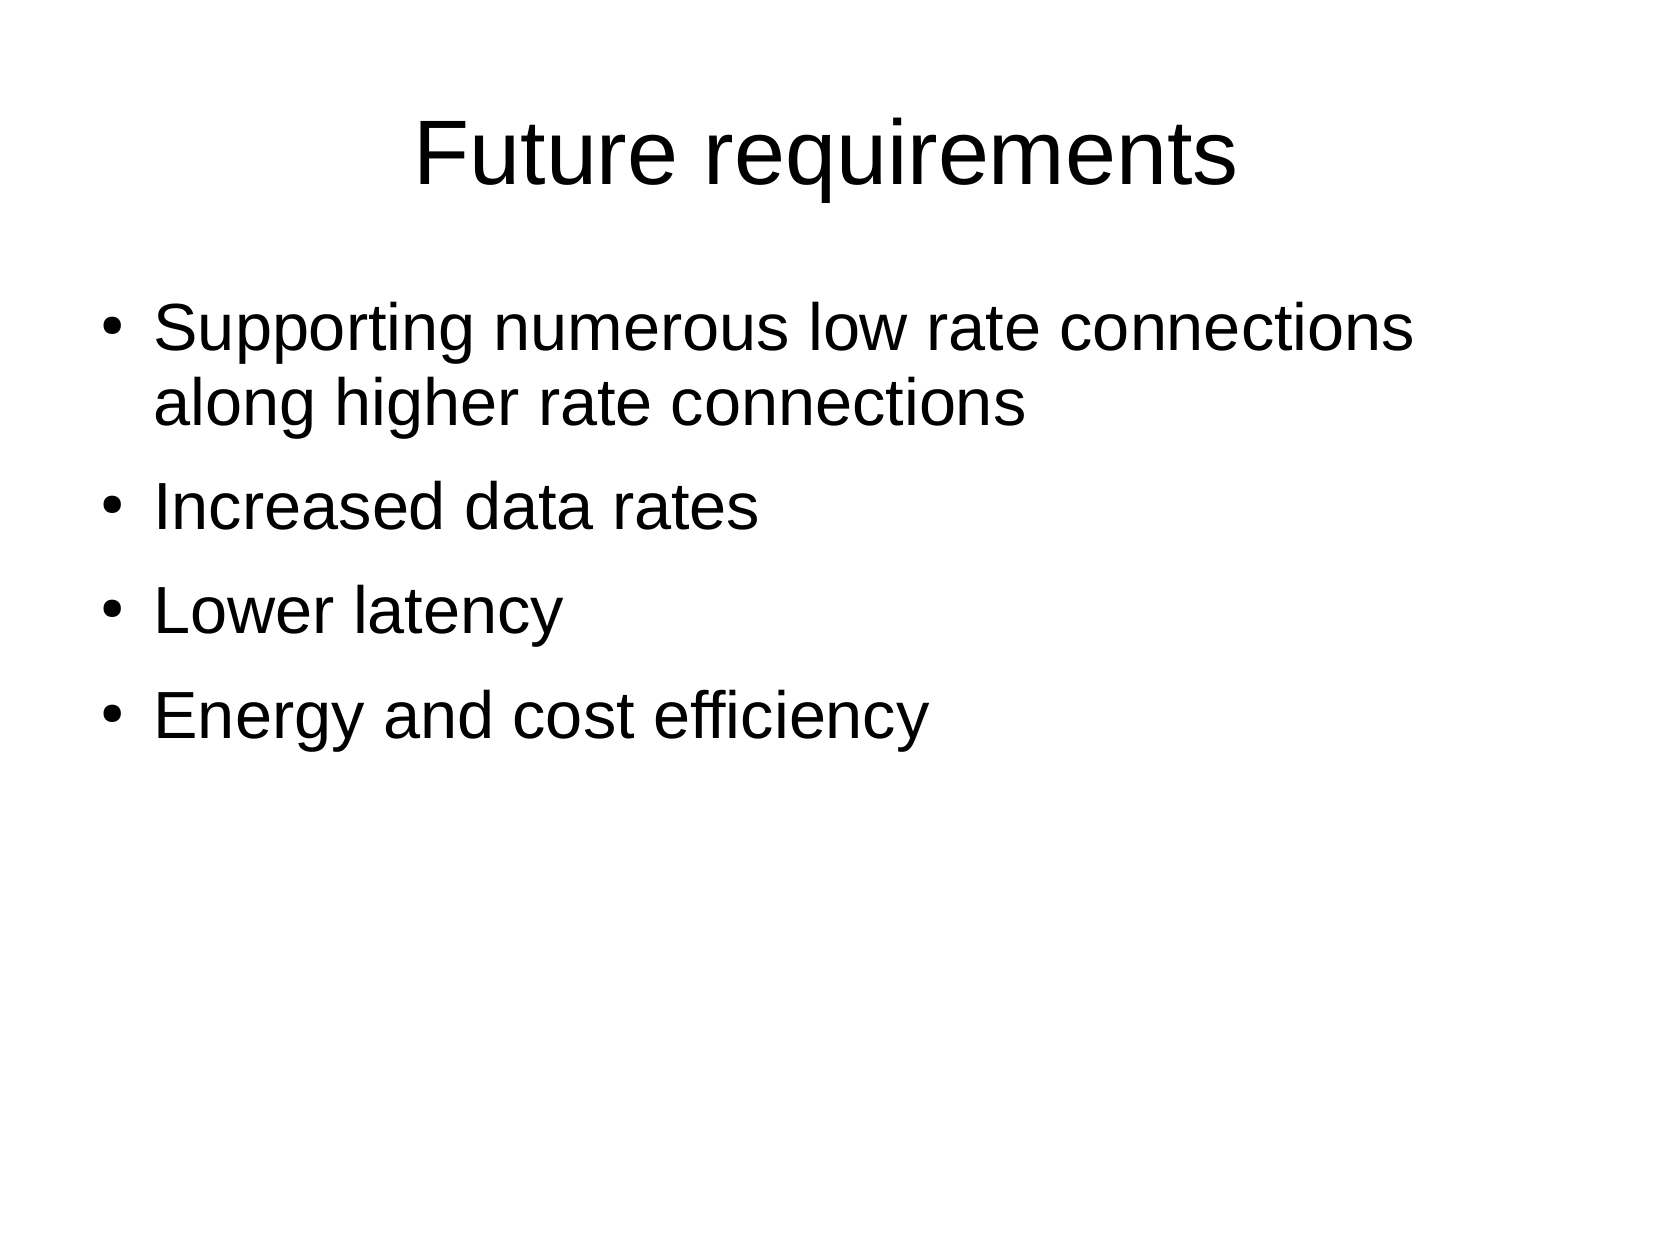

# Future requirements
Supporting numerous low rate connections along higher rate connections
Increased data rates
Lower latency
Energy and cost efficiency